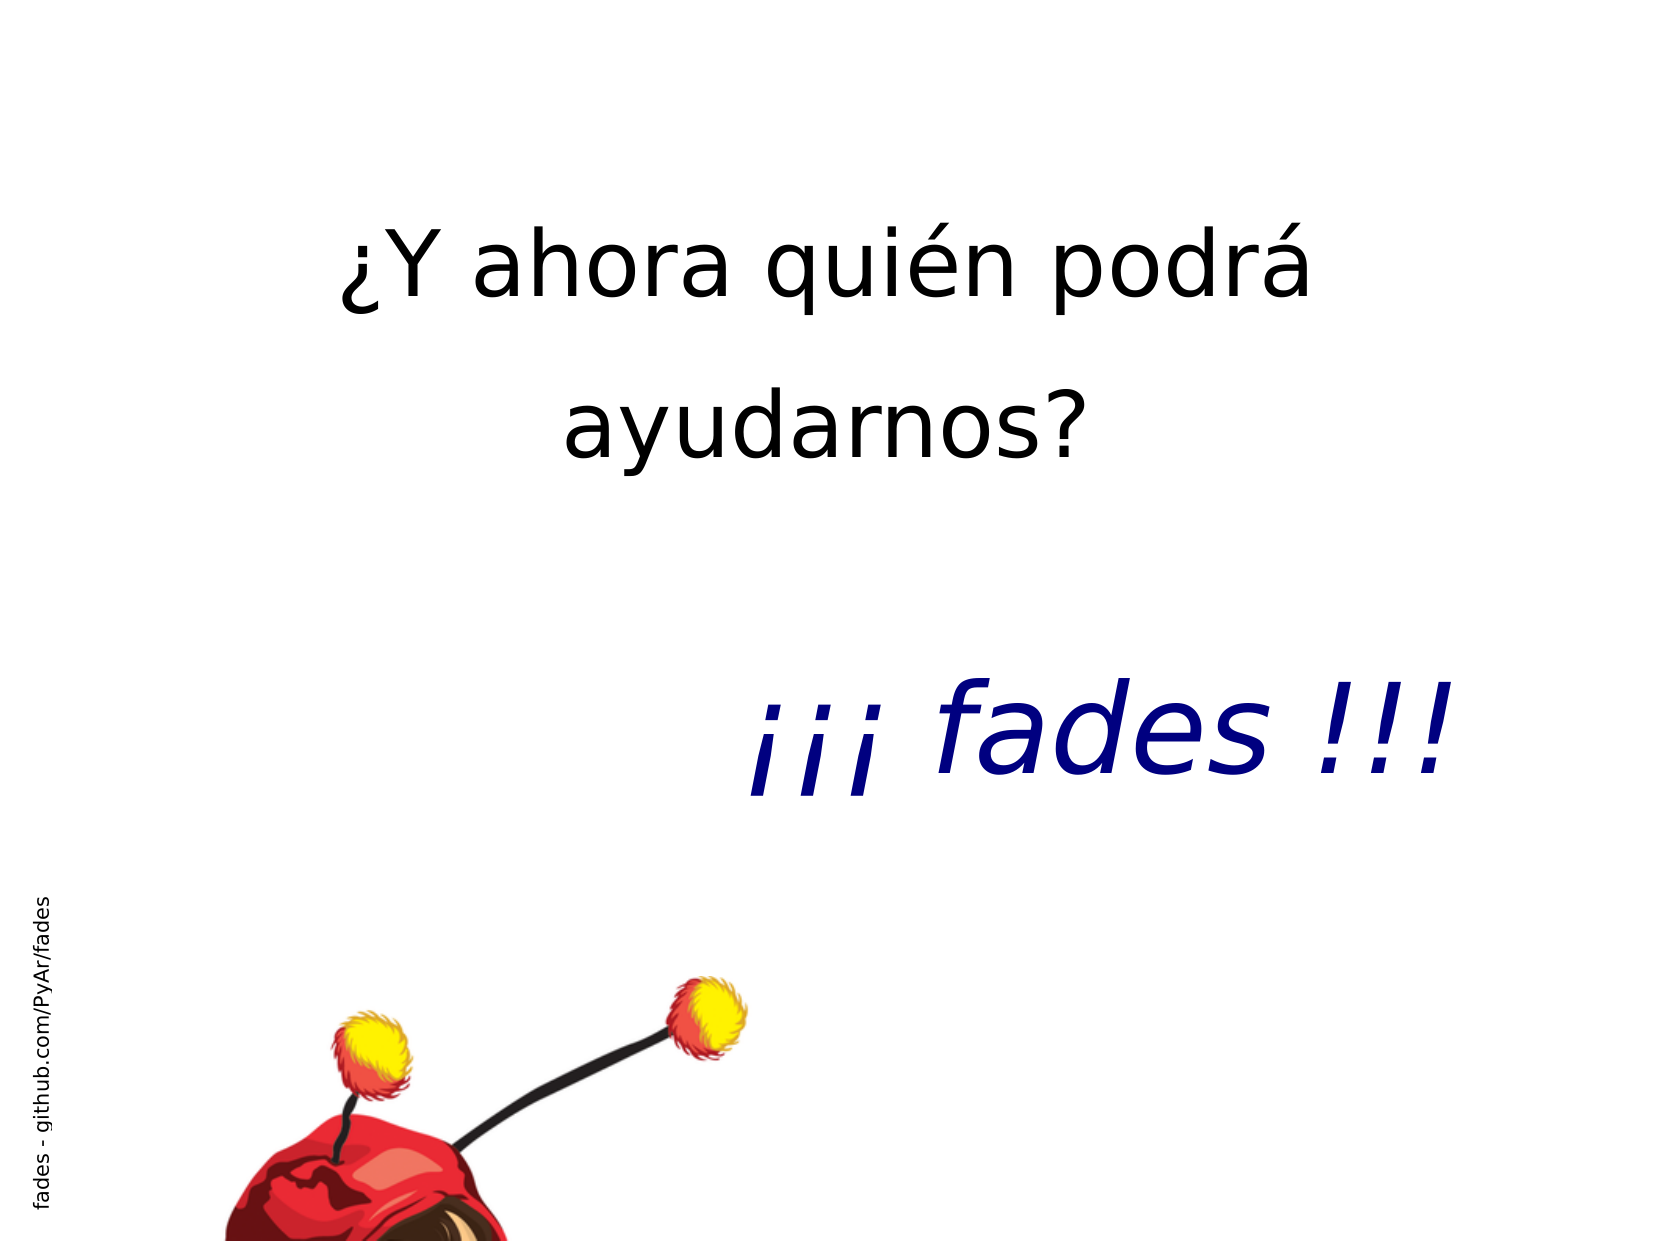

# ¿Y ahora quién podrá ayudarnos?
¡¡¡ fades !!!